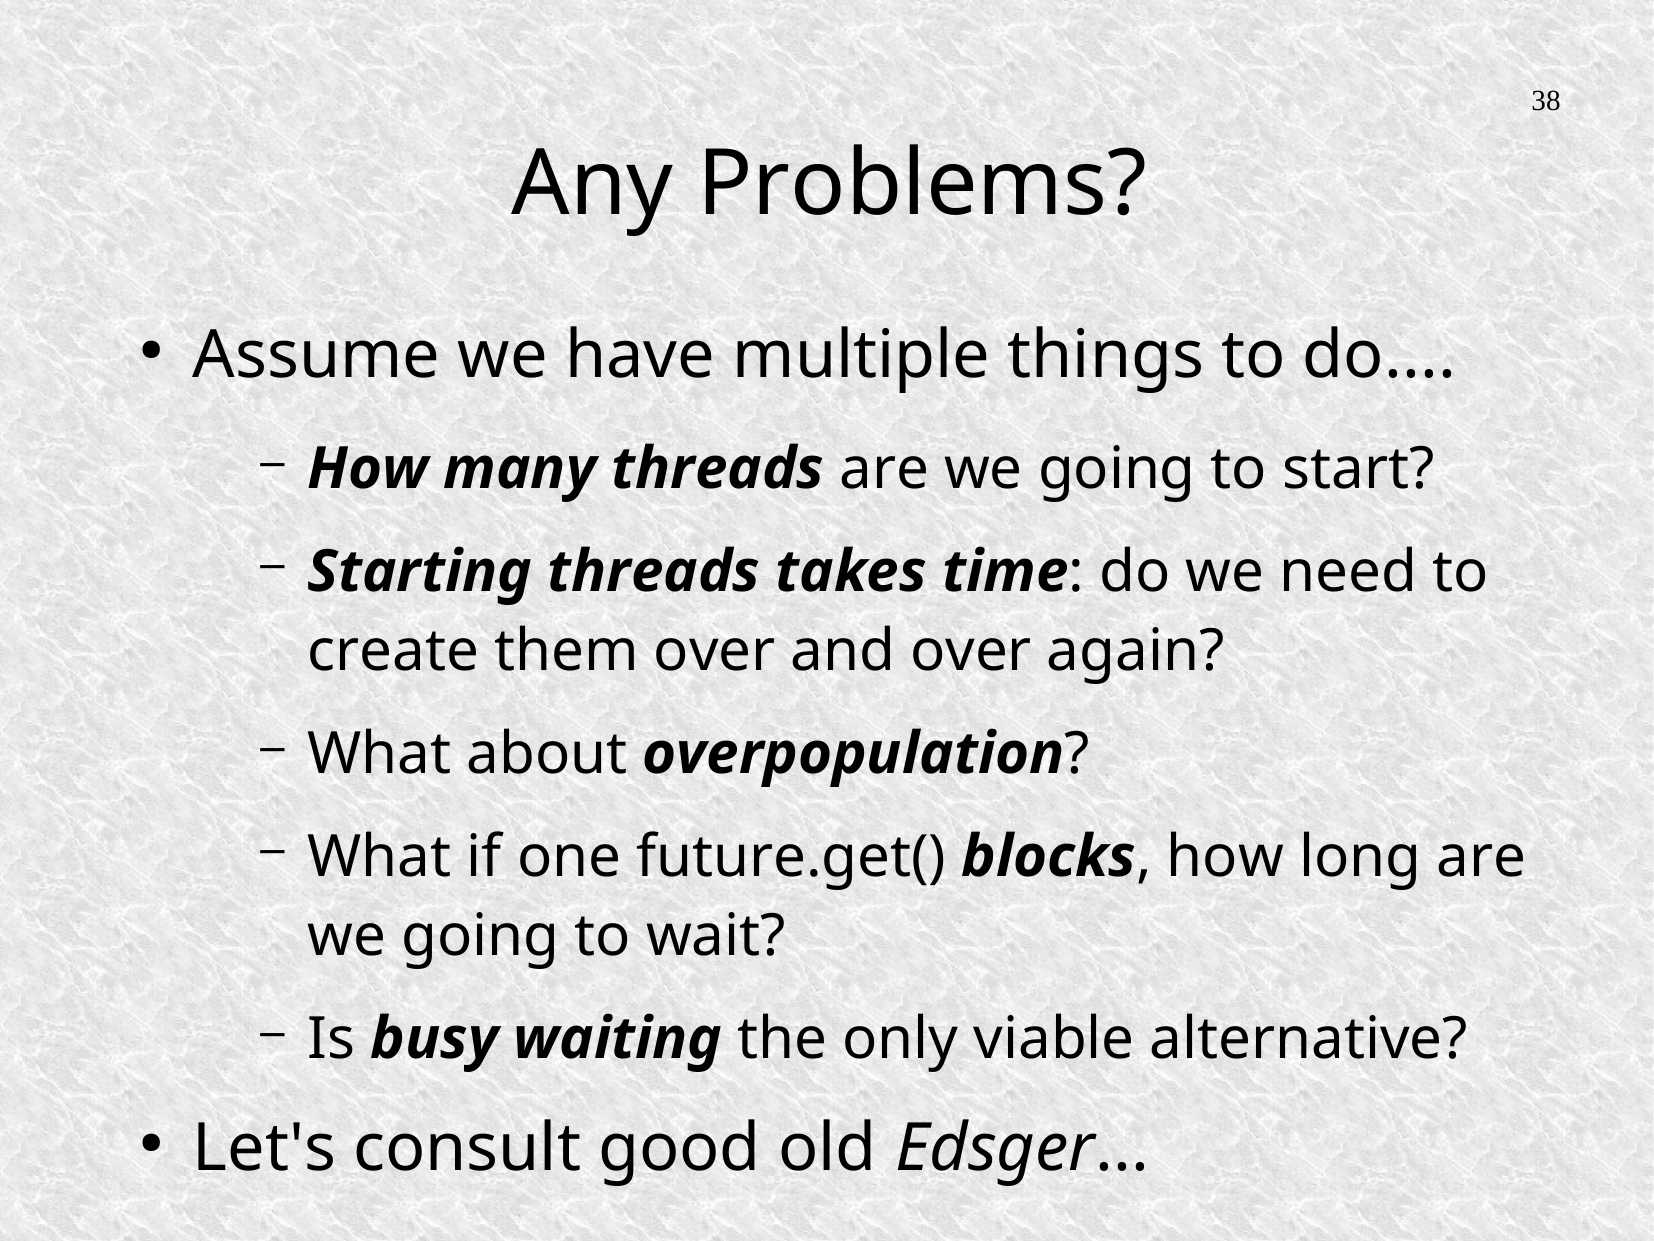

# Any Problems?
38
Assume we have multiple things to do....
How many threads are we going to start?
Starting threads takes time: do we need to create them over and over again?
What about overpopulation?
What if one future.get() blocks, how long are we going to wait?
Is busy waiting the only viable alternative?
Let's consult good old Edsger...